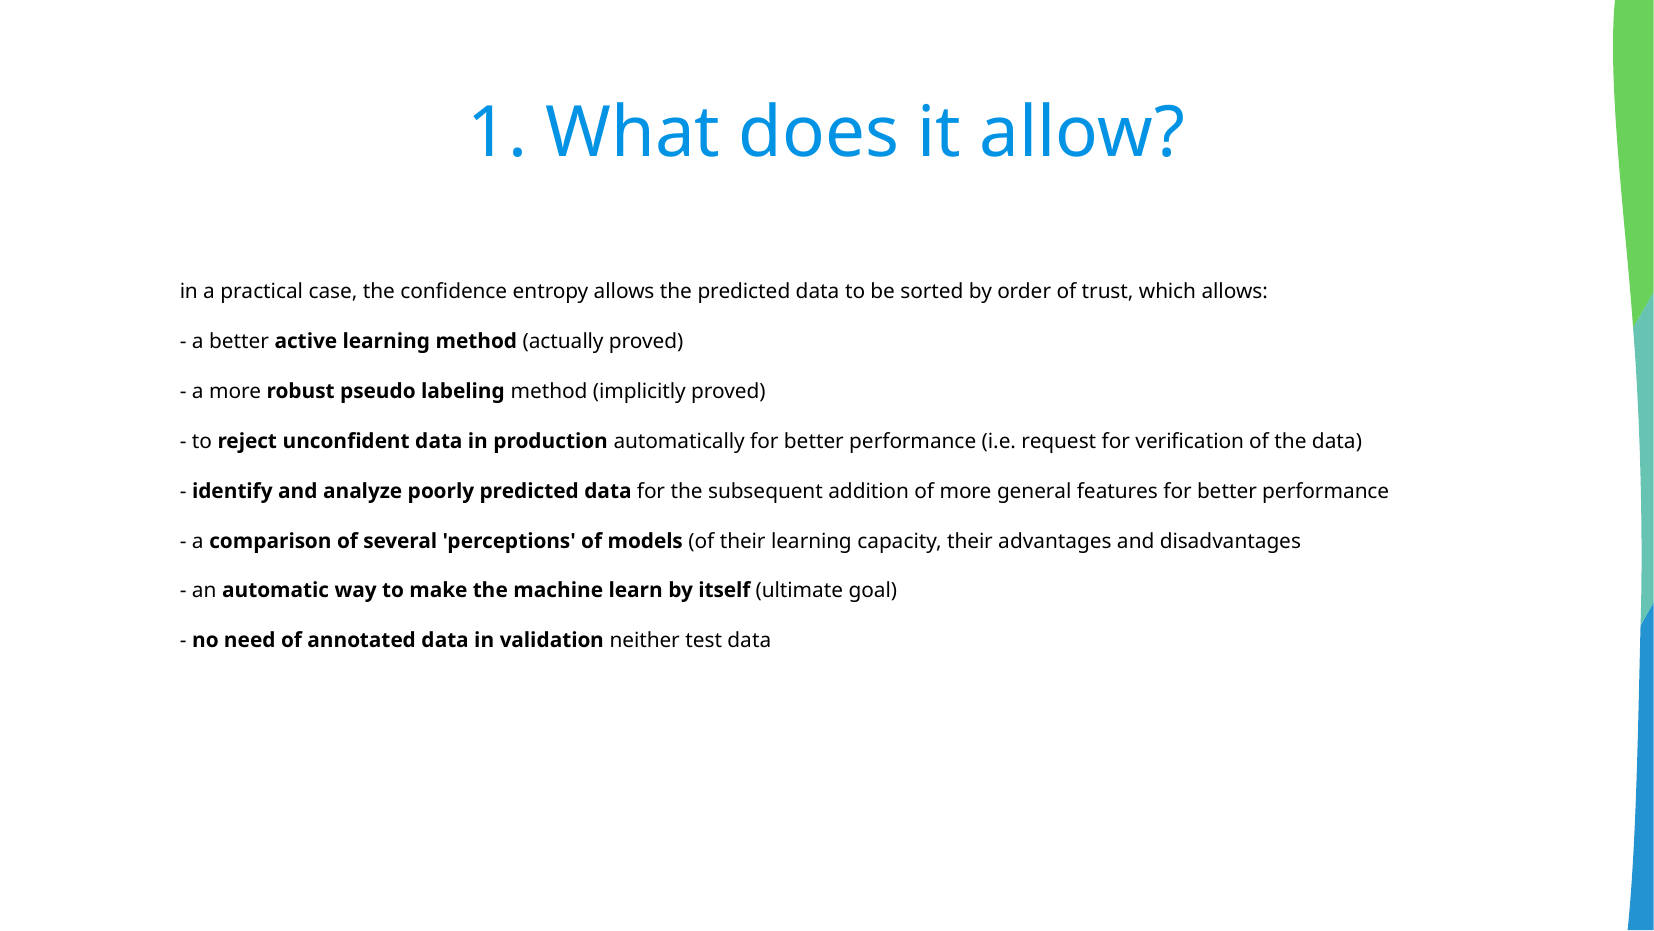

1. What does it allow?
in a practical case, the confidence entropy allows the predicted data to be sorted by order of trust, which allows:
- a better active learning method (actually proved)
- a more robust pseudo labeling method (implicitly proved)
- to reject unconfident data in production automatically for better performance (i.e. request for verification of the data)
- identify and analyze poorly predicted data for the subsequent addition of more general features for better performance
- a comparison of several 'perceptions' of models (of their learning capacity, their advantages and disadvantages
- an automatic way to make the machine learn by itself (ultimate goal)
- no need of annotated data in validation neither test data